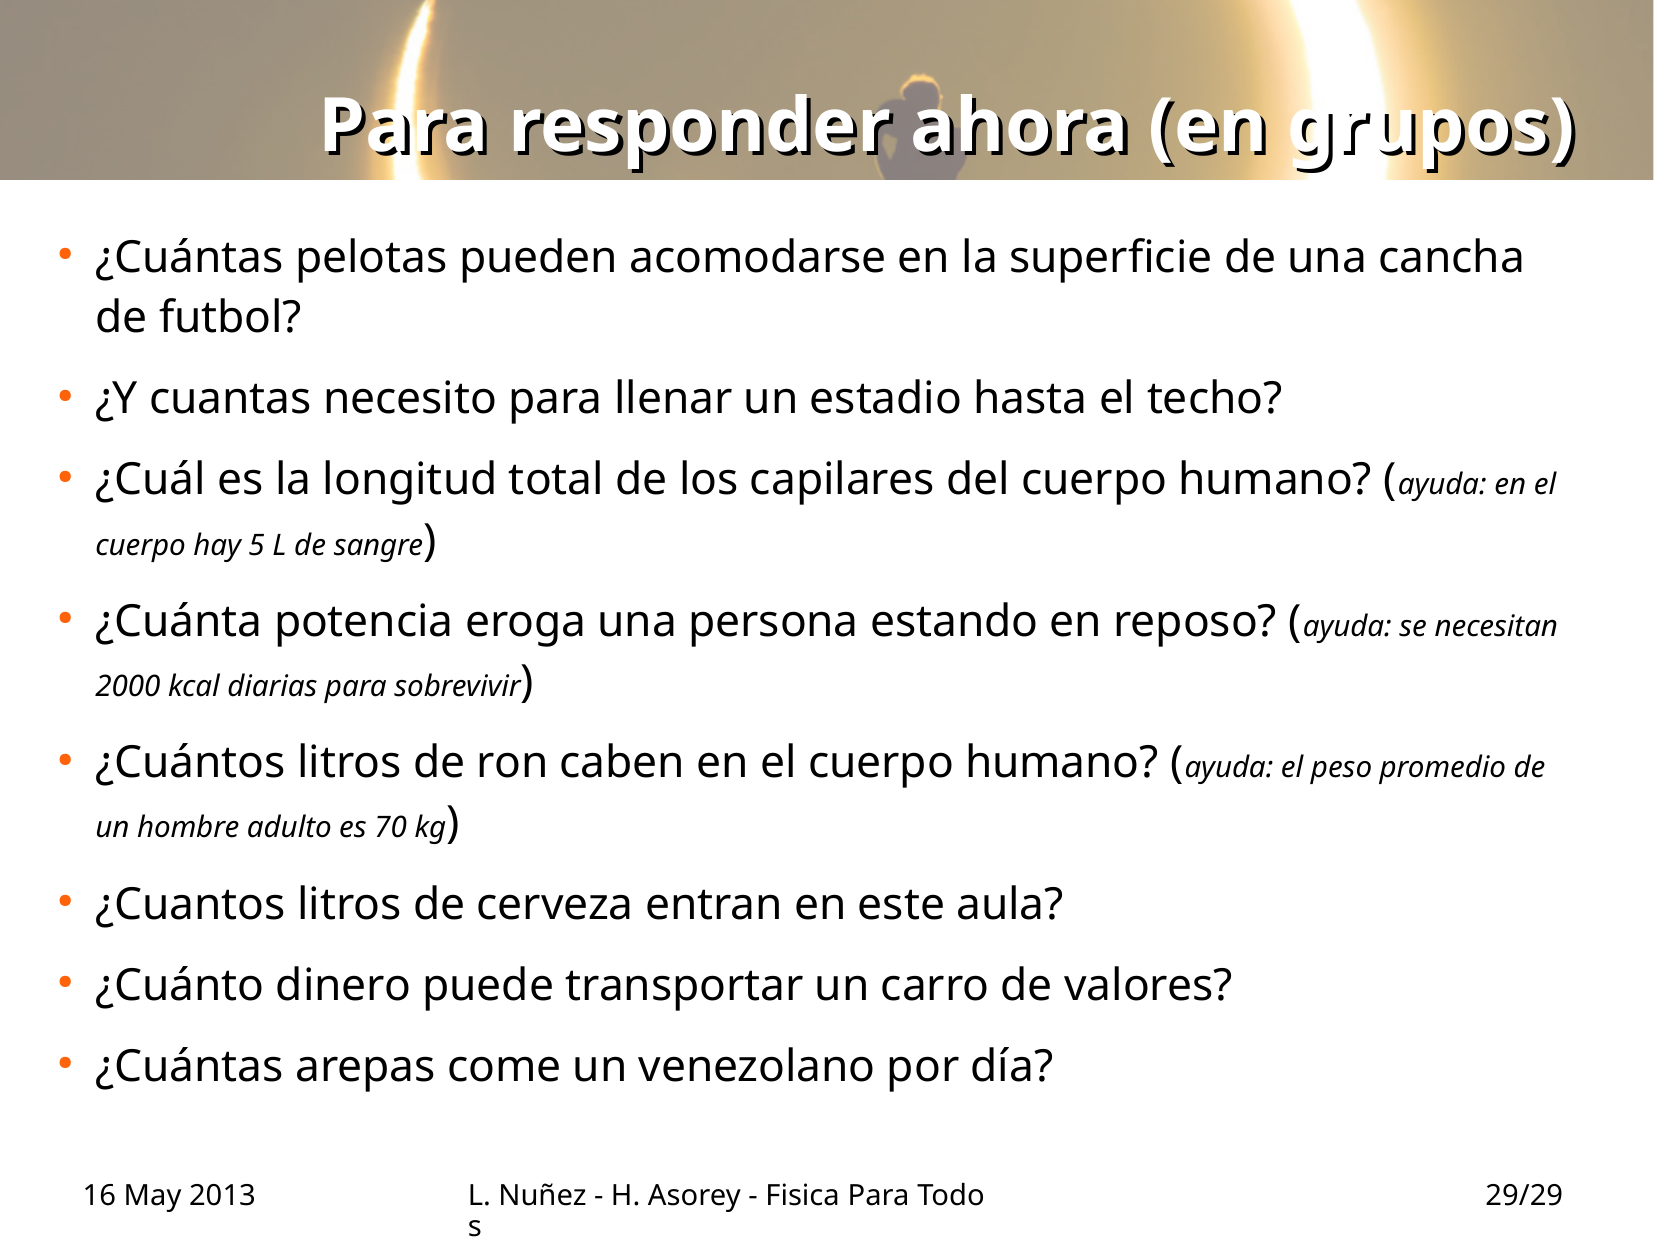

# Para responder ahora (en grupos)
¿Cuántas pelotas pueden acomodarse en la superficie de una cancha de futbol?
¿Y cuantas necesito para llenar un estadio hasta el techo?
¿Cuál es la longitud total de los capilares del cuerpo humano? (ayuda: en el cuerpo hay 5 L de sangre)
¿Cuánta potencia eroga una persona estando en reposo? (ayuda: se necesitan 2000 kcal diarias para sobrevivir)
¿Cuántos litros de ron caben en el cuerpo humano? (ayuda: el peso promedio de un hombre adulto es 70 kg)
¿Cuantos litros de cerveza entran en este aula?
¿Cuánto dinero puede transportar un carro de valores?
¿Cuántas arepas come un venezolano por día?
16 May 2013
L. Nuñez - H. Asorey - Fisica Para Todos
29